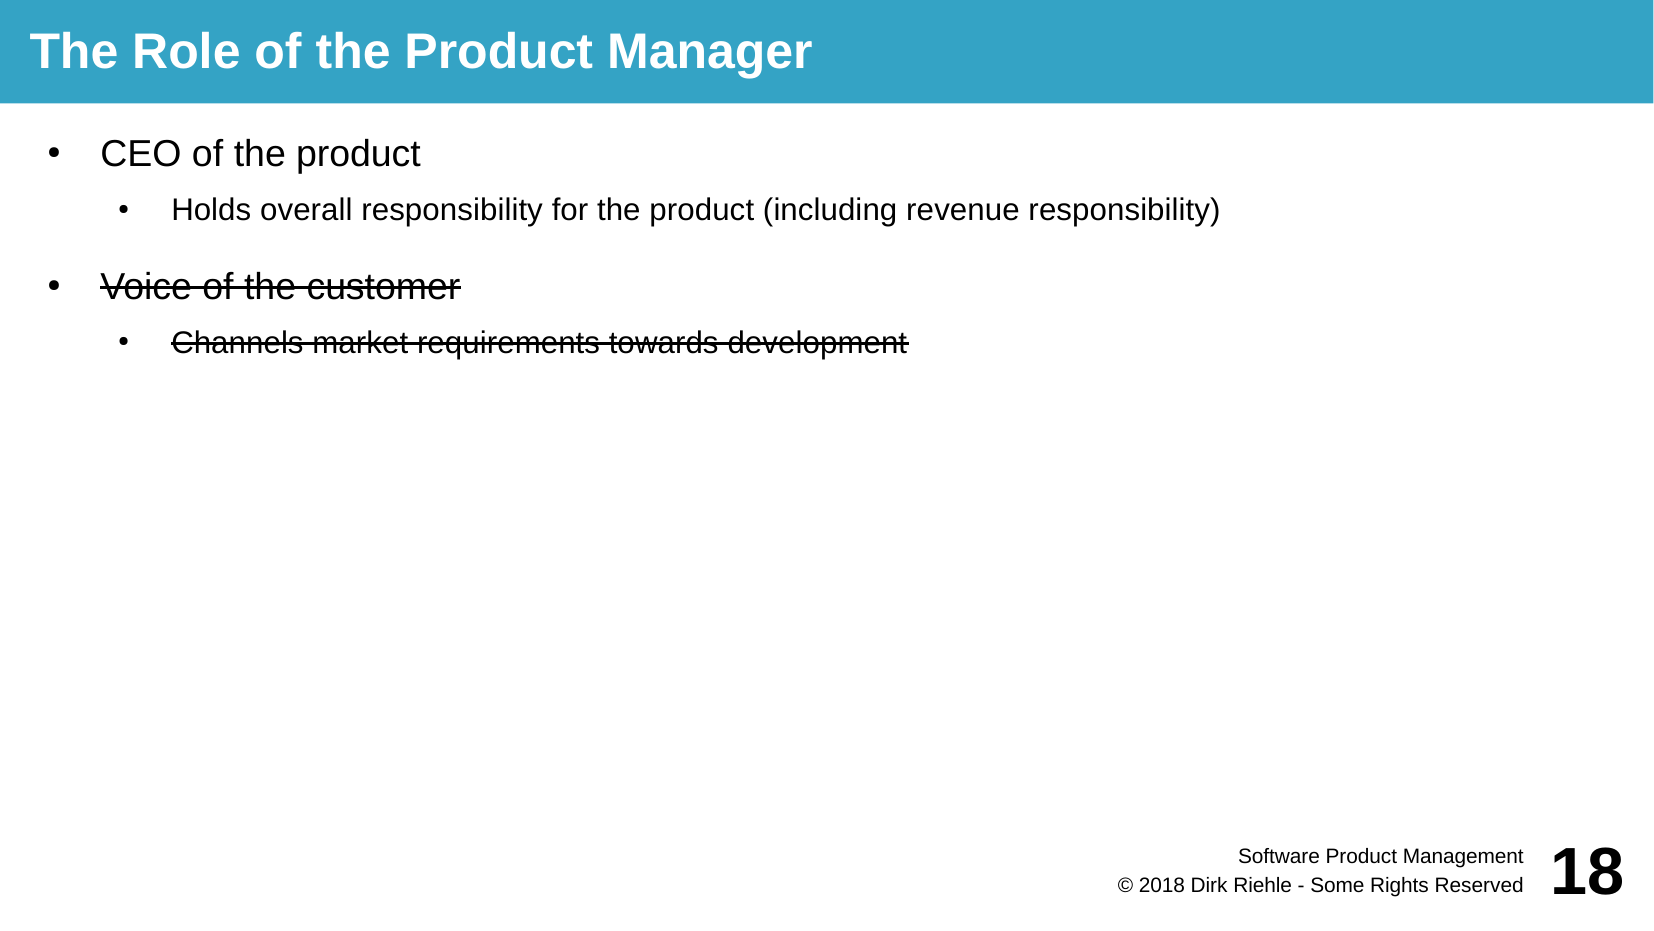

# The Role of the Product Manager
CEO of the product
Holds overall responsibility for the product (including revenue responsibility)
Voice of the customer
Channels market requirements towards development
Software Product Management
18
© 2018 Dirk Riehle - Some Rights Reserved